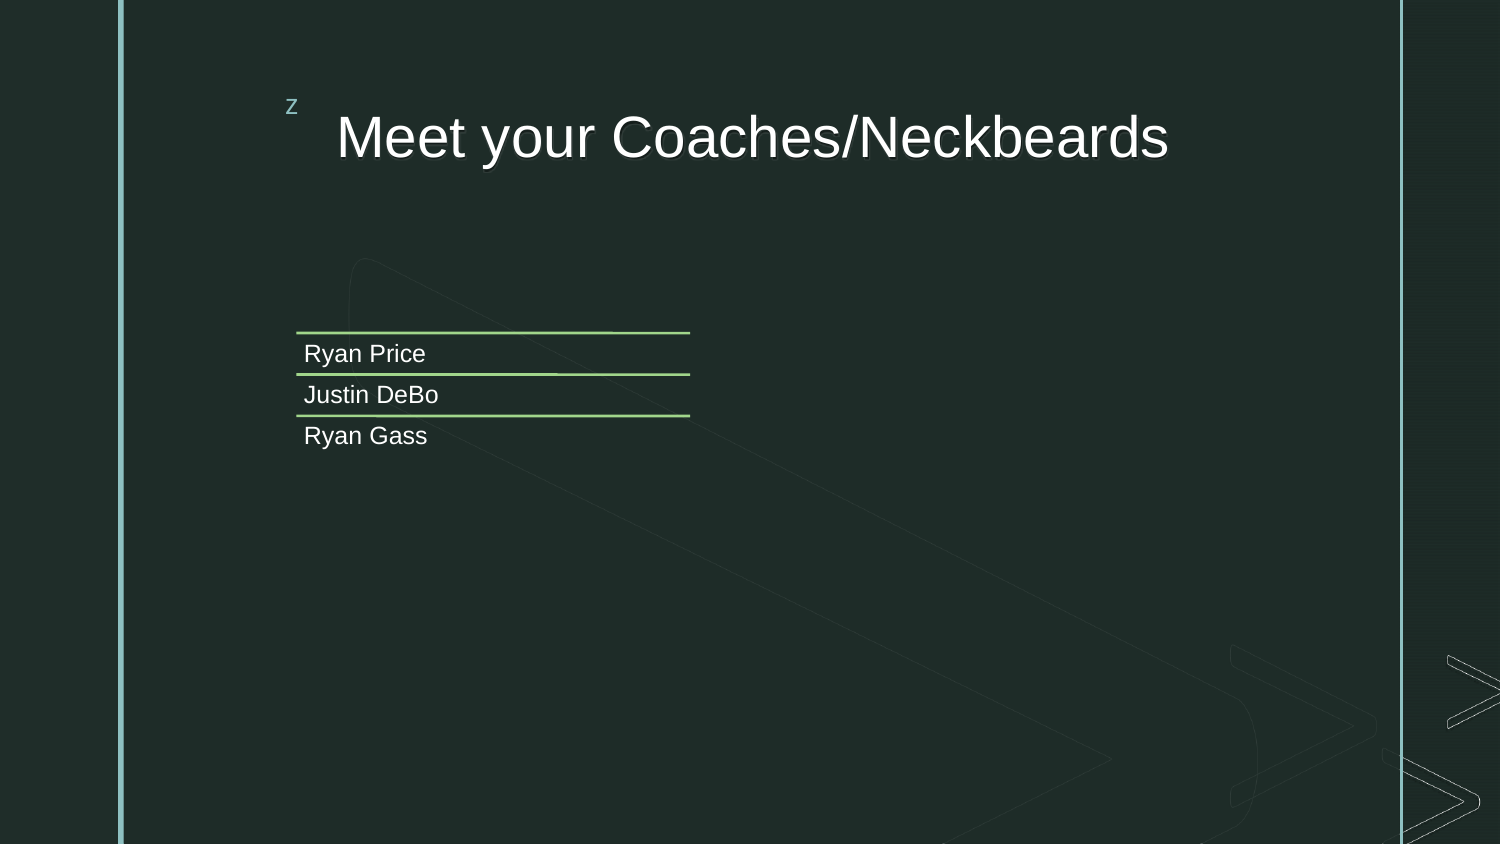

# Meet your Coaches/Neckbeards
Ryan Price
Justin DeBo
Ryan Gass